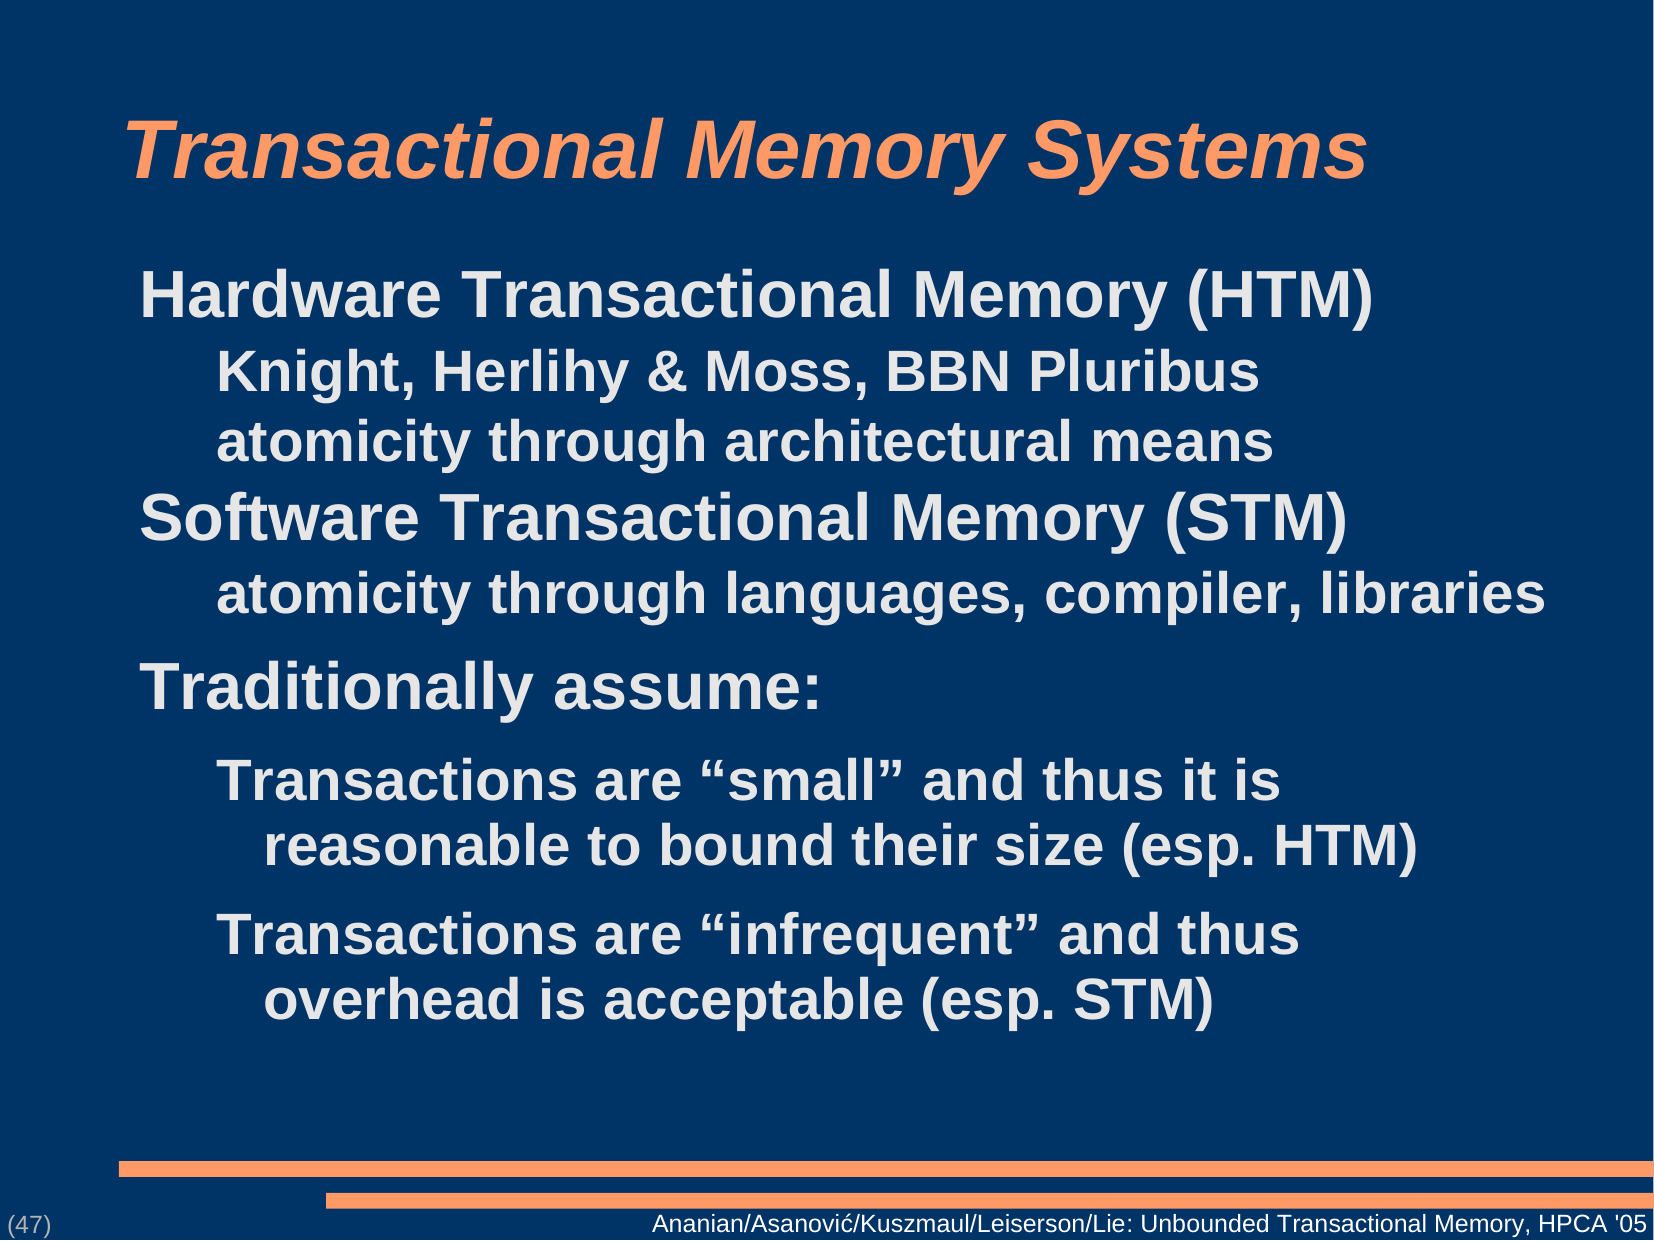

# Transactional Memory Systems
Hardware Transactional Memory (HTM)
Knight, Herlihy & Moss, BBN Pluribus
atomicity through architectural means
Software Transactional Memory (STM)
atomicity through languages, compiler, libraries
Traditionally assume:
Transactions are “small” and thus it is reasonable to bound their size (esp. HTM)
Transactions are “infrequent” and thus overhead is acceptable (esp. STM)